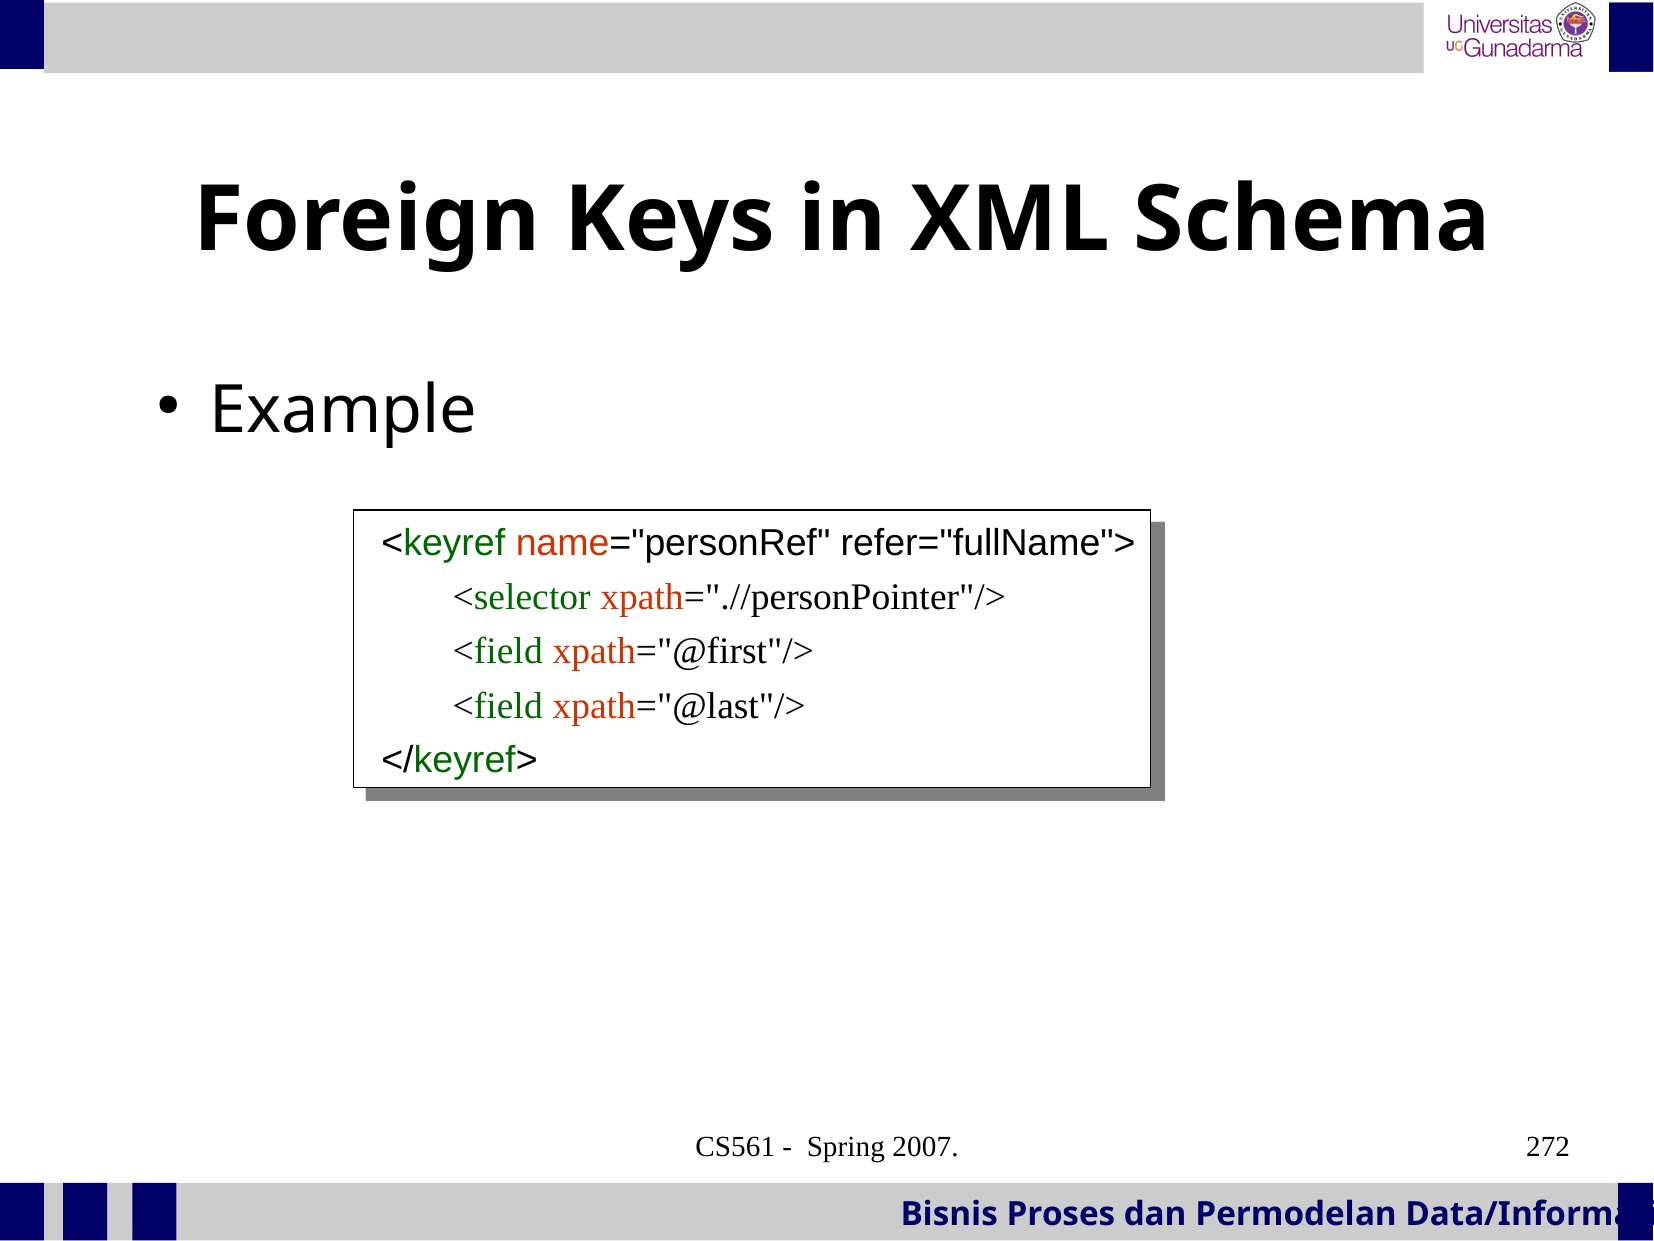

# Foreign Keys in XML Schema
Example
<keyref name="personRef" refer="fullName">
 <selector xpath=".//personPointer"/>
 <field xpath="@first"/>
 <field xpath="@last"/>
</keyref>
CS561 - Spring 2007.
272